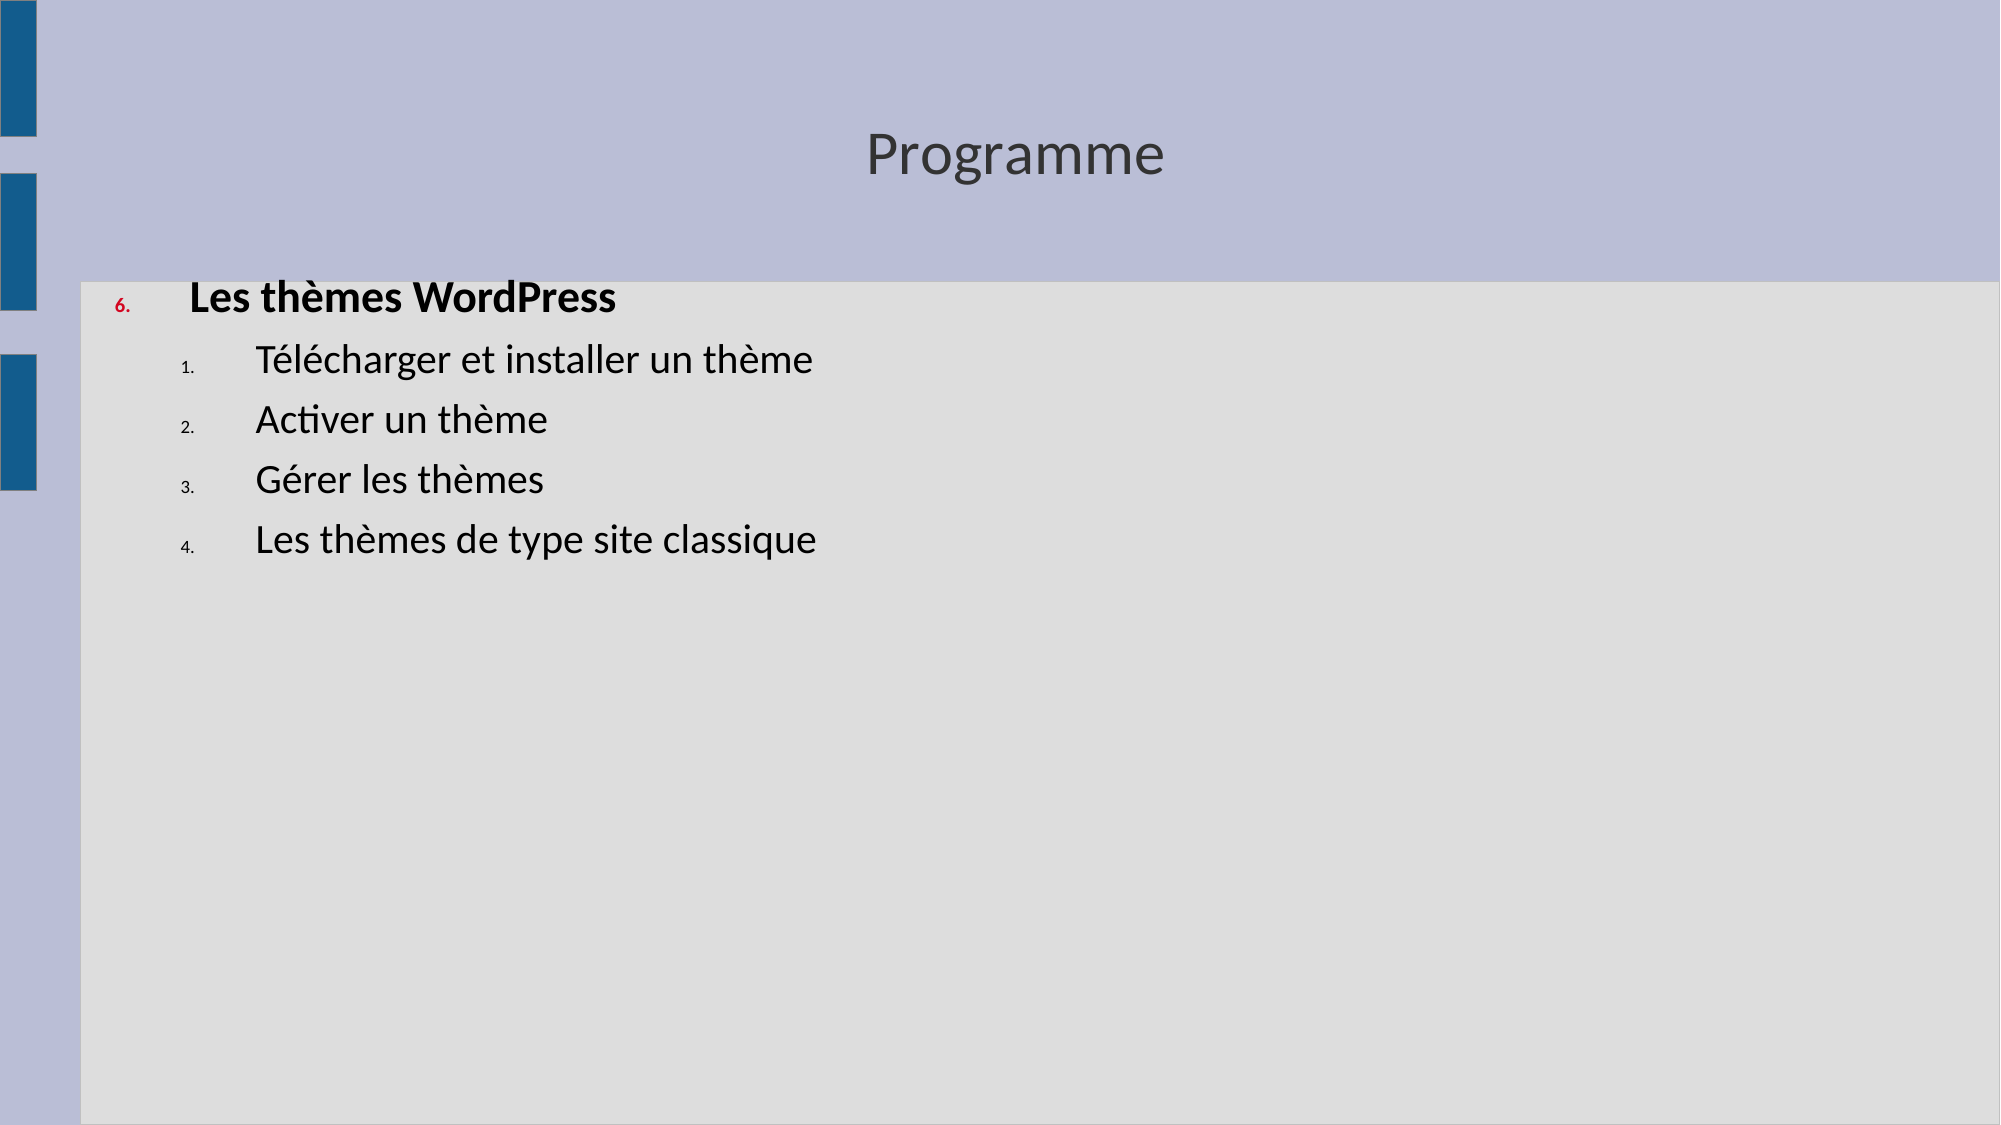

# Programme
Les thèmes WordPress
Télécharger et installer un thème
Activer un thème
Gérer les thèmes
Les thèmes de type site classique